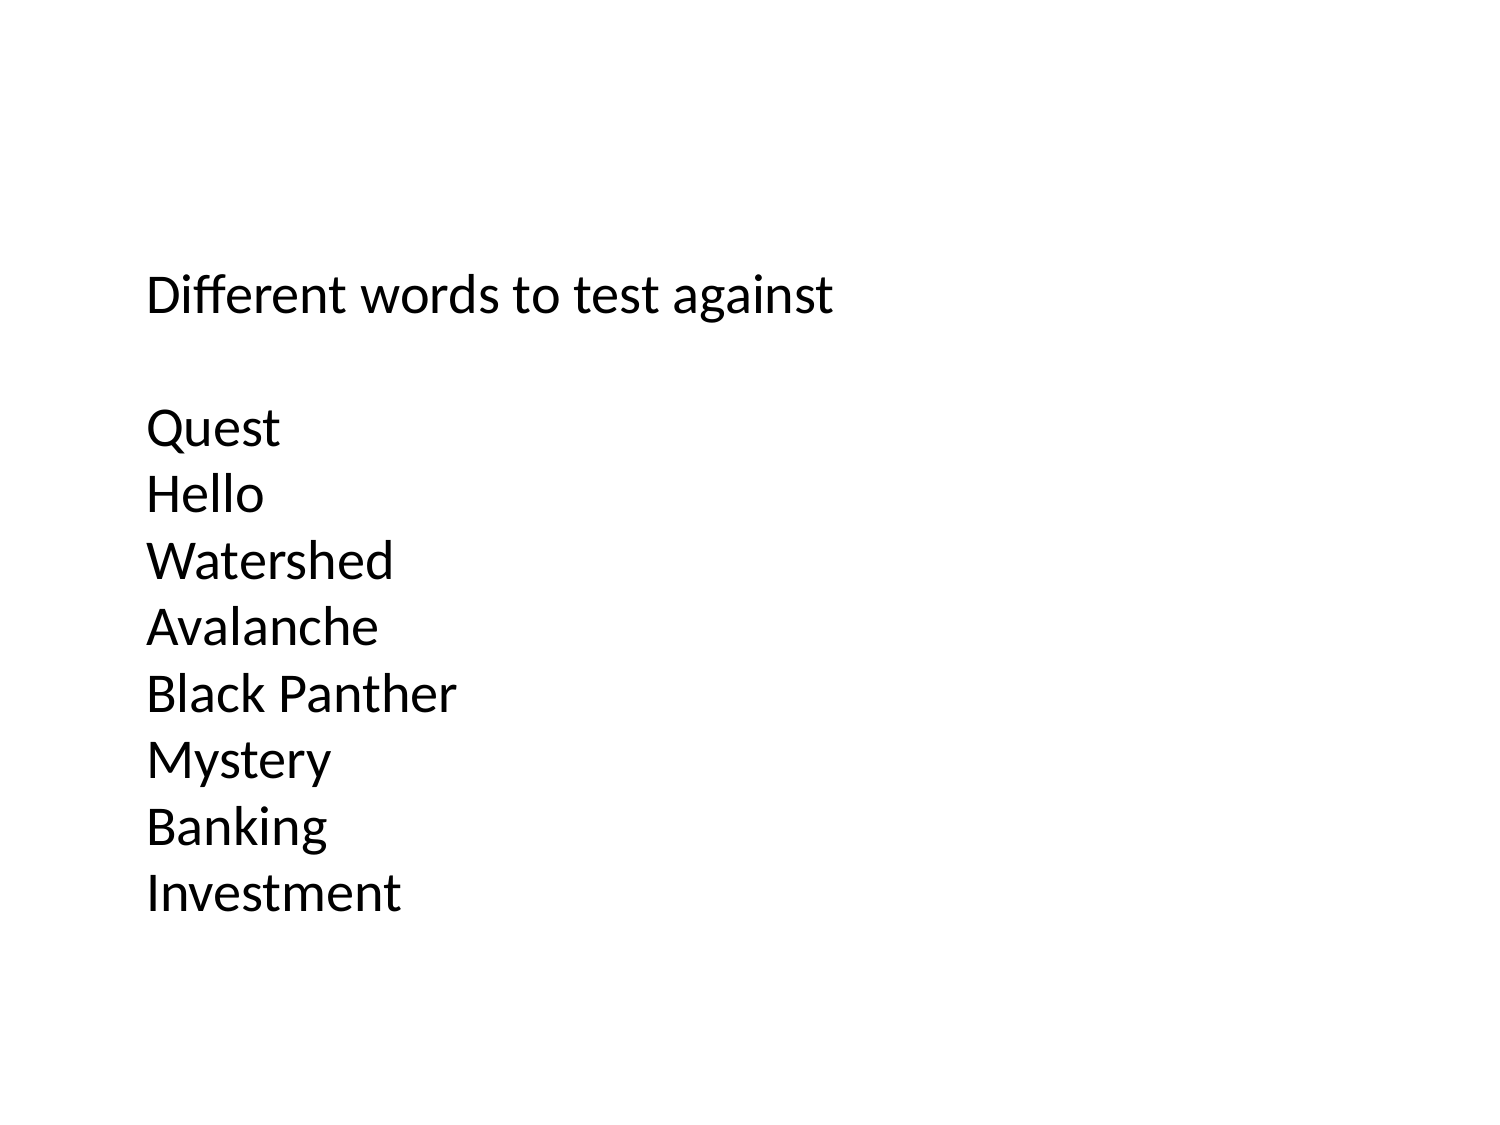

#
Different words to test against
Quest
Hello
Watershed
Avalanche
Black Panther
Mystery
Banking
Investment